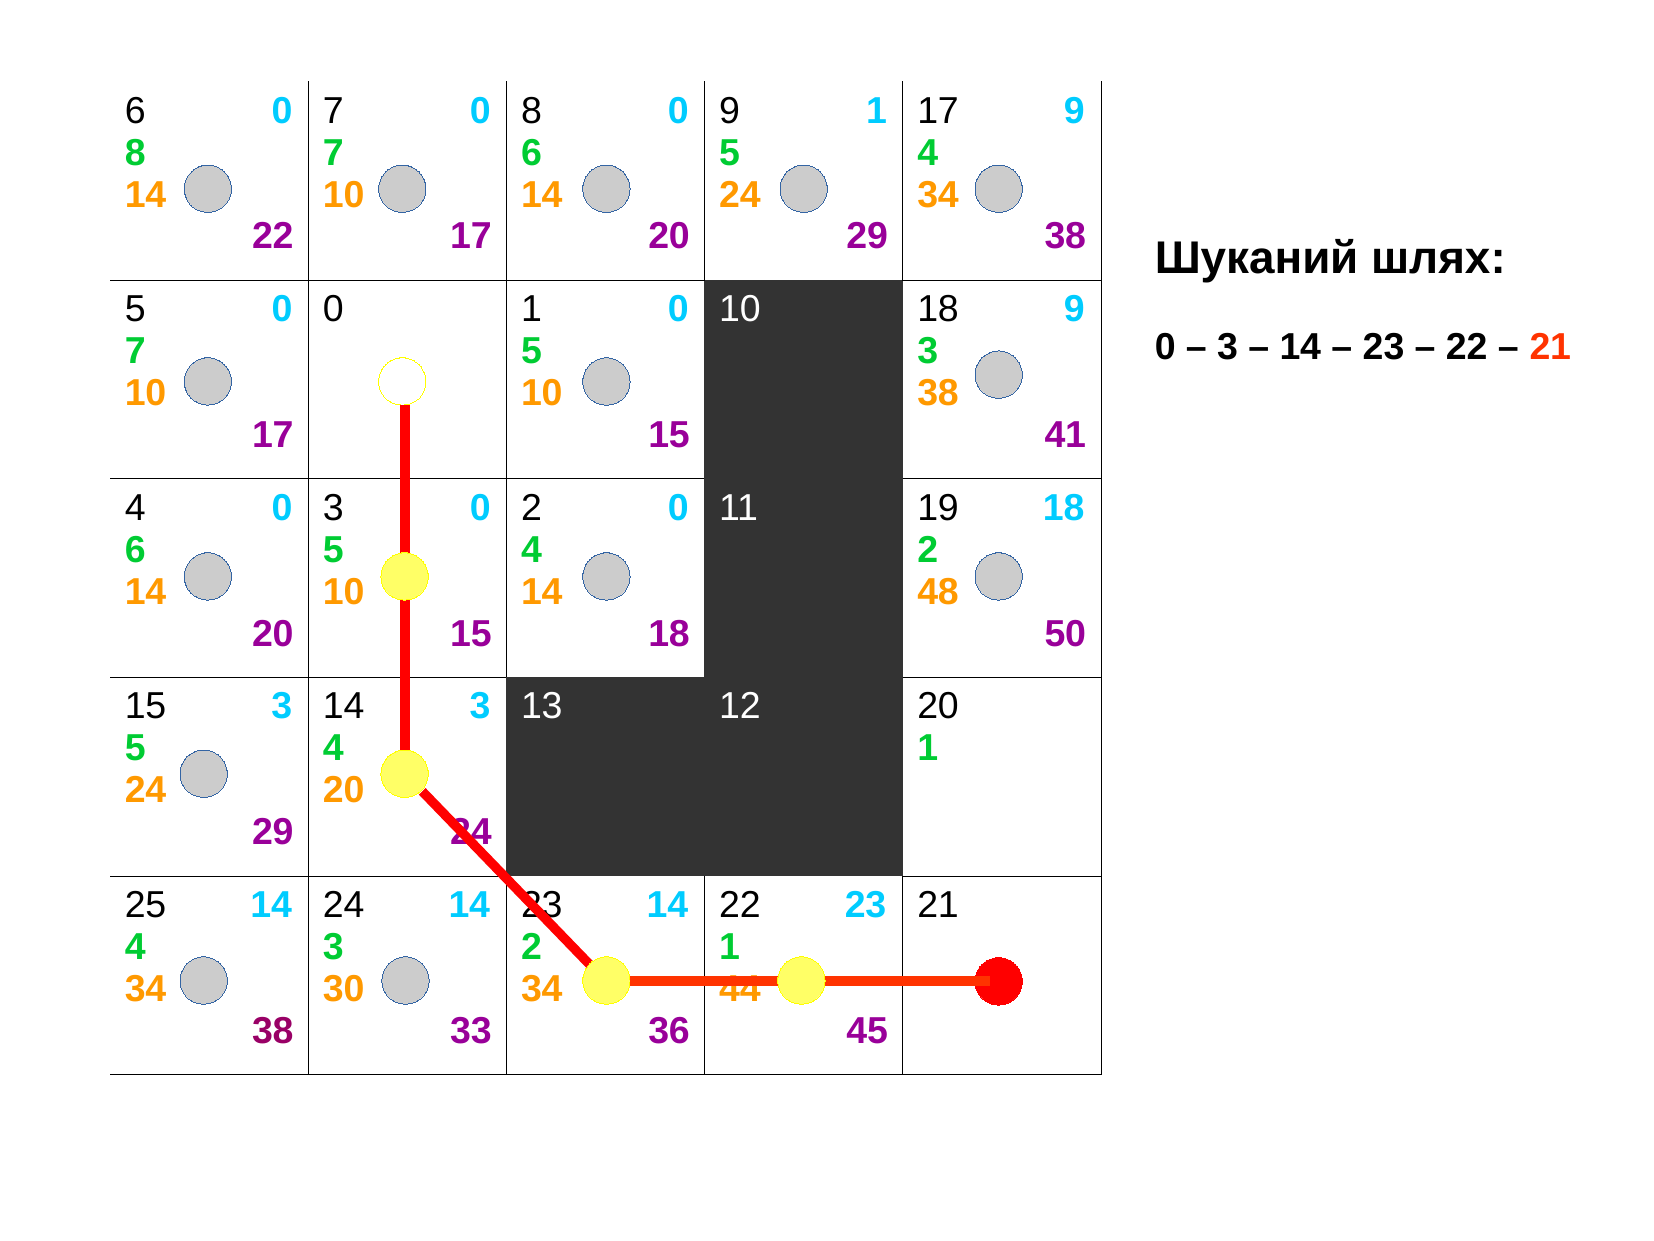

| 6 0 8 14 22 | 7 0 7 10 17 | 8 0 6 14 20 | 9 1 5 24 29 | 17 9 4 34 38 |
| --- | --- | --- | --- | --- |
| 5 0 7 10 17 | 0 | 1 0 5 10 15 | 10 | 18 9 3 38 41 |
| 4 0 6 14 20 | 3 0 5 10 15 | 2 0 4 14 18 | 11 | 19 18 2 48 50 |
| 15 3 5 24 29 | 14 3 4 20 24 | 13 | 12 | 20 1 |
| 25 14 4 34 38 | 24 14 3 30 33 | 23 14 2 34 36 | 22 23 1 44 45 | 21 |
Шуканий шлях:
0 – 3 – 14 – 23 – 22 – 21